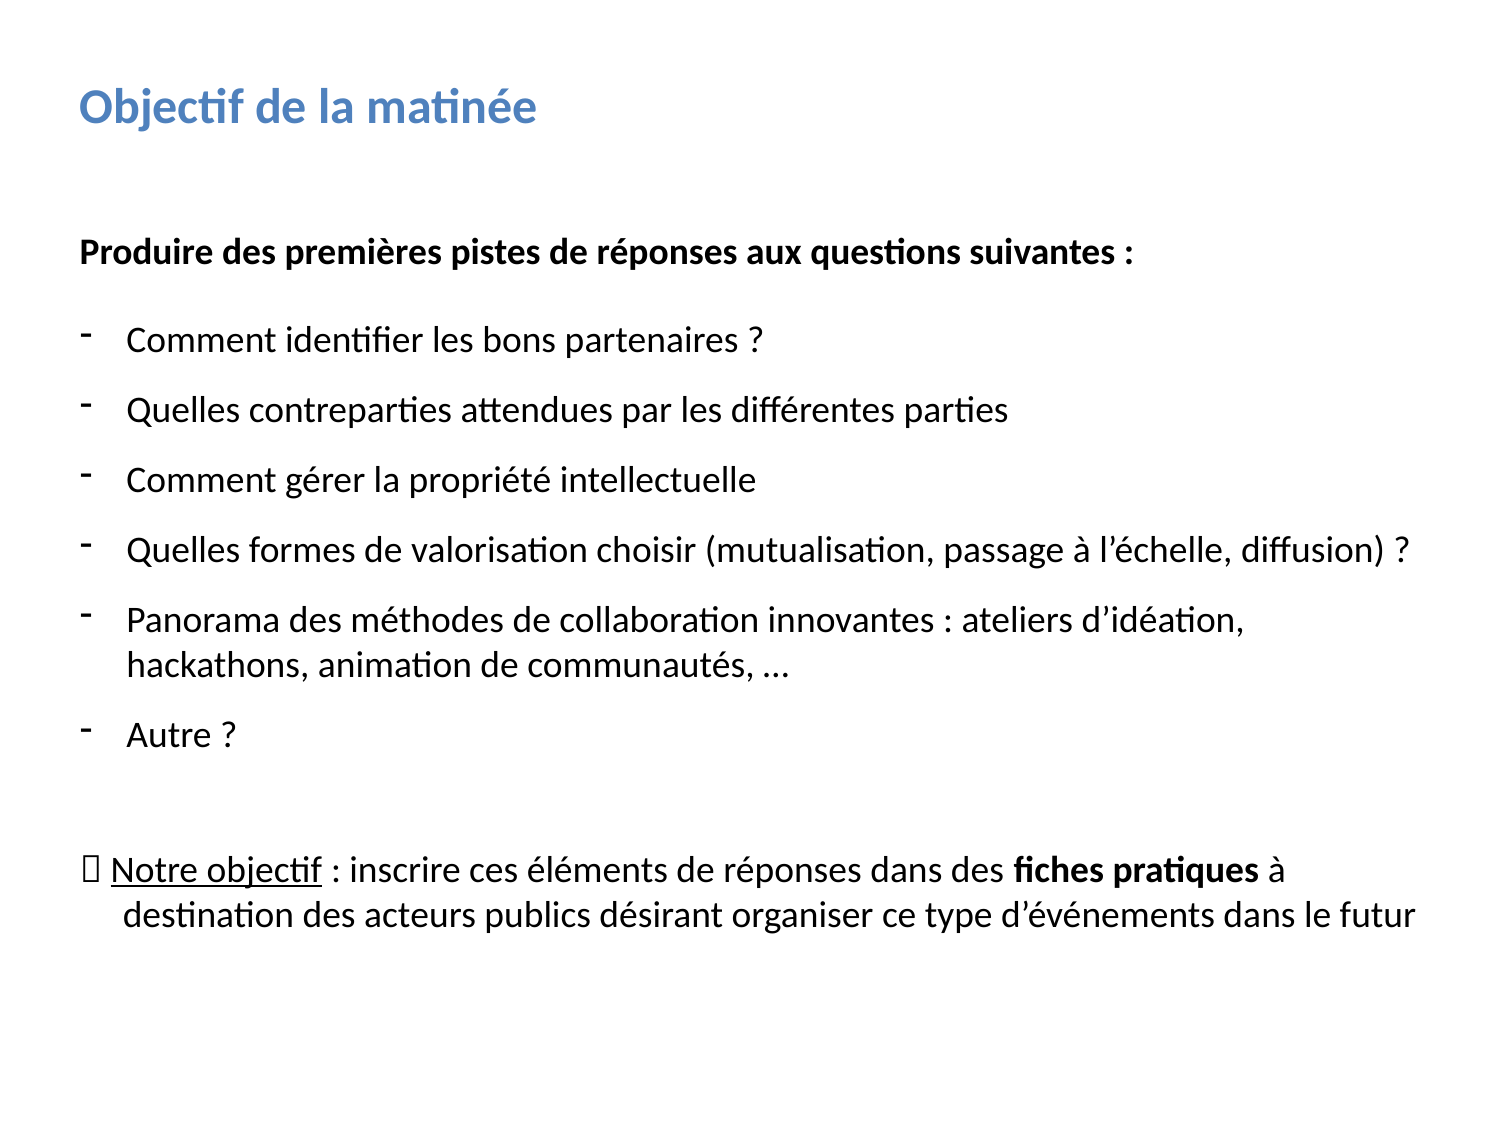

Objectif de la matinée
Produire des premières pistes de réponses aux questions suivantes :
Comment identifier les bons partenaires ?
Quelles contreparties attendues par les différentes parties
Comment gérer la propriété intellectuelle
Quelles formes de valorisation choisir (mutualisation, passage à l’échelle, diffusion) ?
Panorama des méthodes de collaboration innovantes : ateliers d’idéation, hackathons, animation de communautés, …
Autre ?
 Notre objectif : inscrire ces éléments de réponses dans des fiches pratiques à destination des acteurs publics désirant organiser ce type d’événements dans le futur